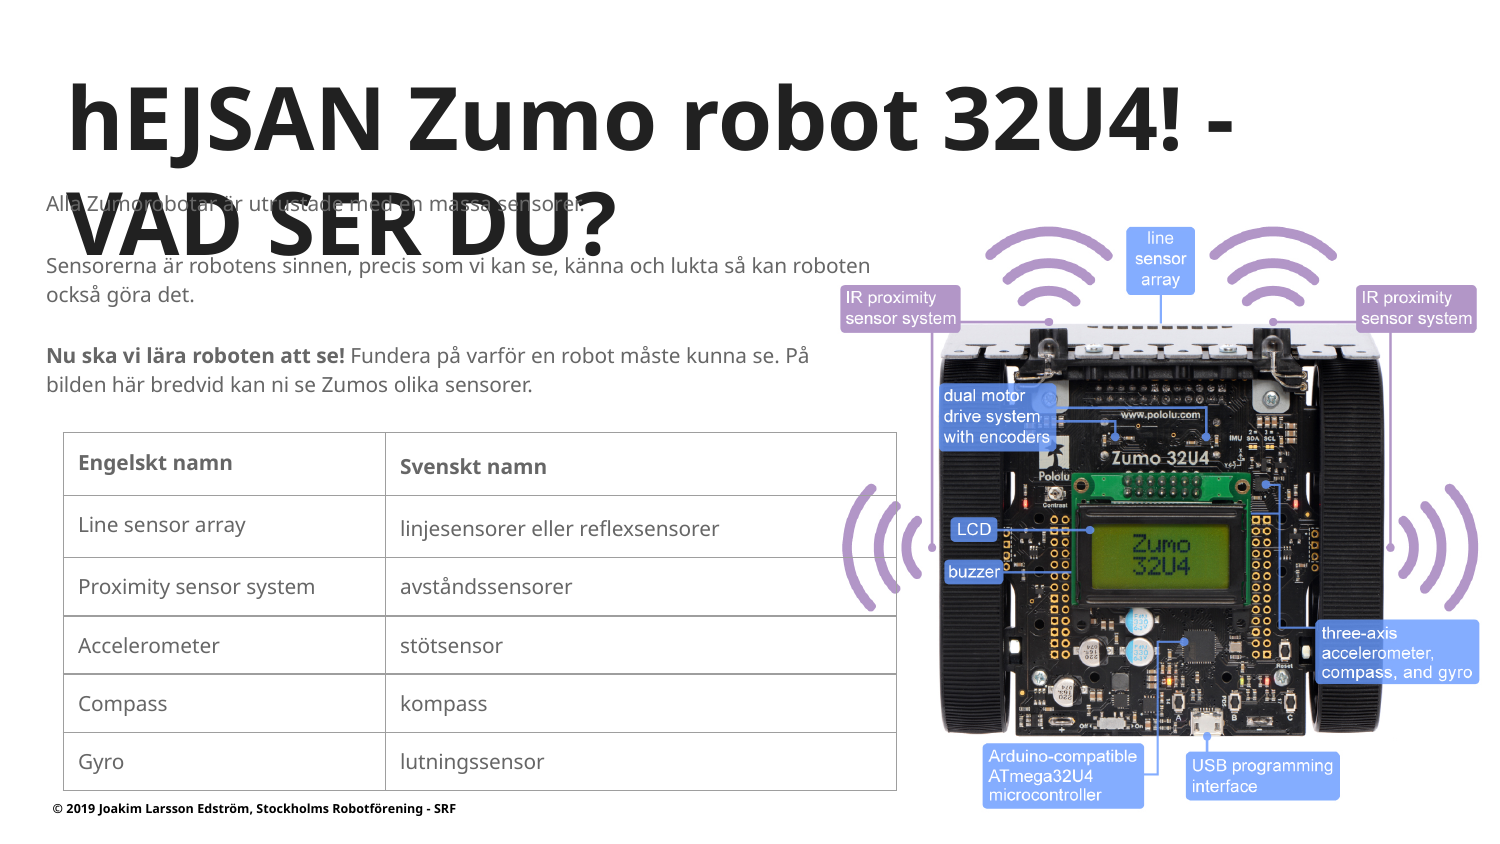

# hEJSAN Zumo robot 32U4! - VAD SER DU?
Alla Zumorobotar är utrustade med en massa sensorer.
Sensorerna är robotens sinnen, precis som vi kan se, känna och lukta så kan roboten också göra det.
Nu ska vi lära roboten att se! Fundera på varför en robot måste kunna se. På bilden här bredvid kan ni se Zumos olika sensorer.
| Engelskt namn | Svenskt namn |
| --- | --- |
| Line sensor array | linjesensorer eller reflexsensorer |
| Proximity sensor system | avståndssensorer |
| Accelerometer | stötsensor |
| Compass | kompass |
| Gyro | lutningssensor |
© 2019 Joakim Larsson Edström, Stockholms Robotförening - SRF